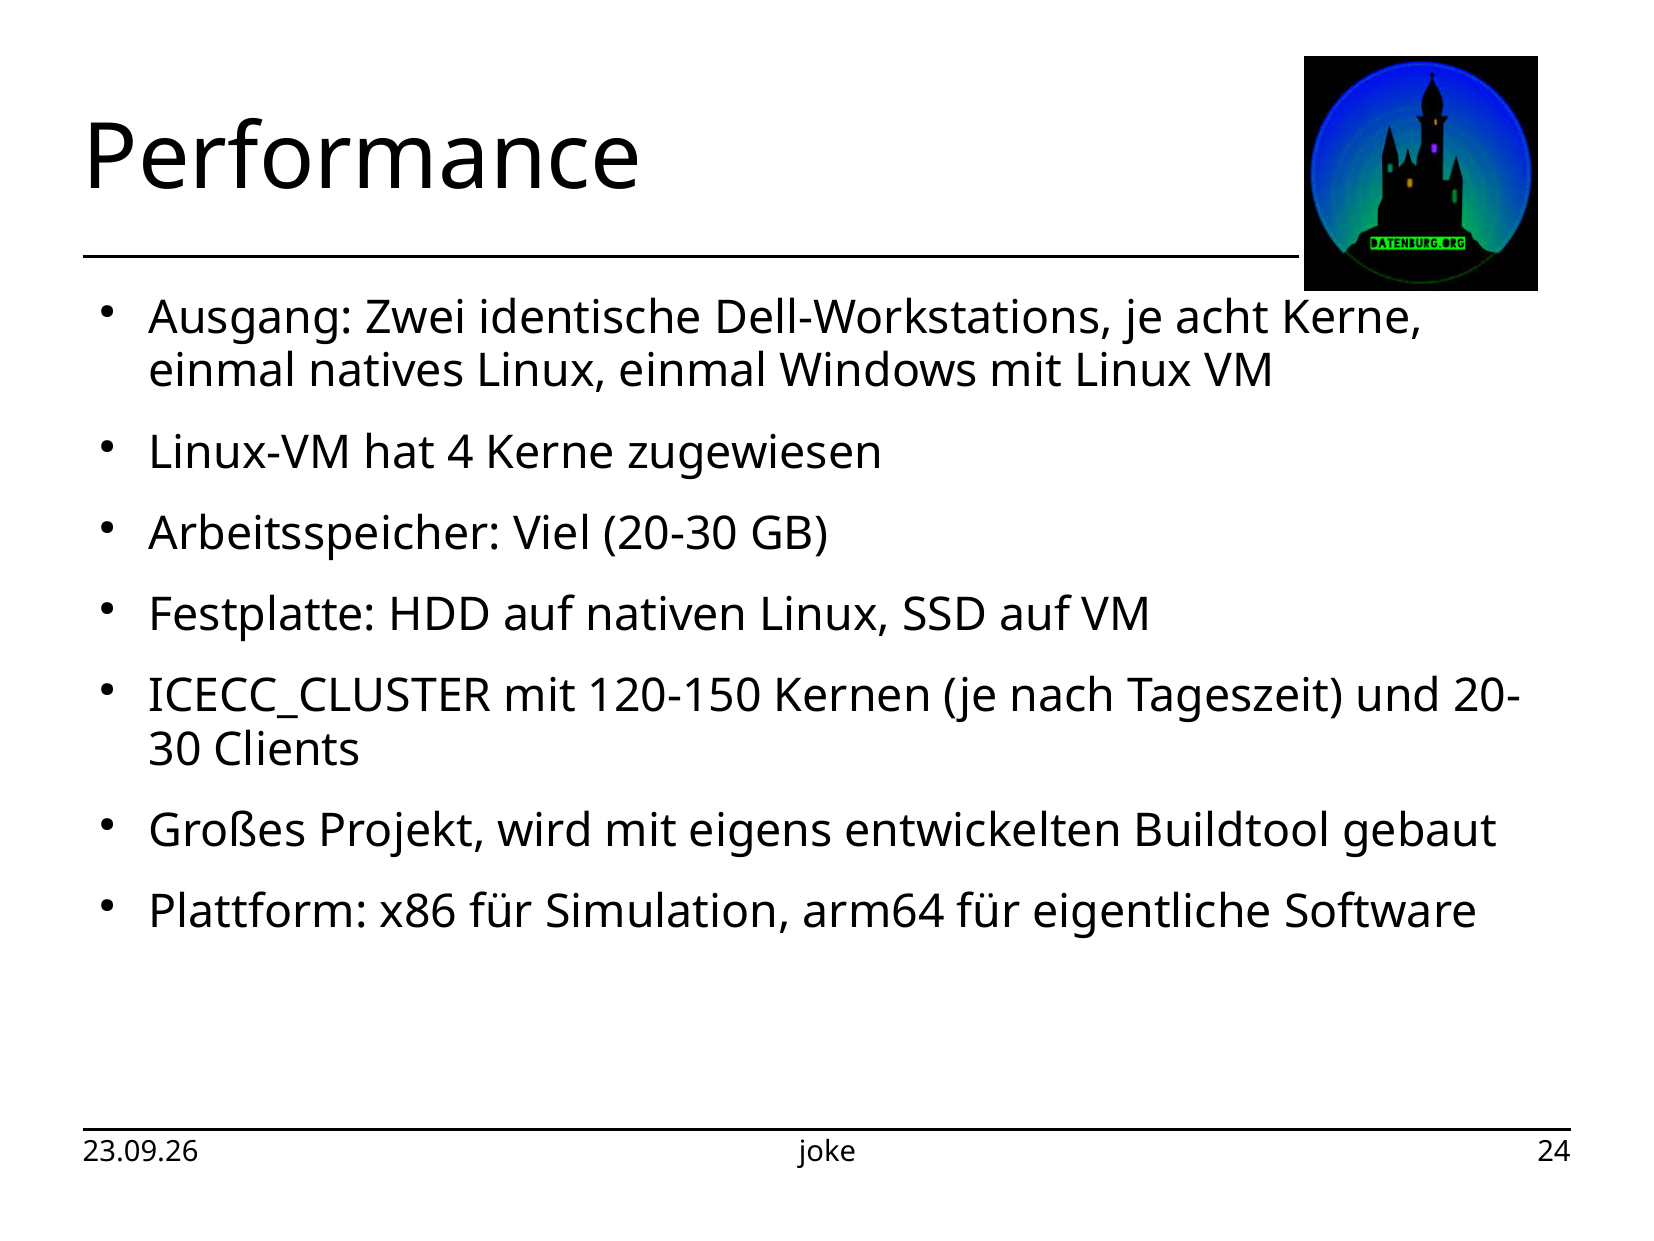

# Performance
Ausgang: Zwei identische Dell-Workstations, je acht Kerne, einmal natives Linux, einmal Windows mit Linux VM
Linux-VM hat 4 Kerne zugewiesen
Arbeitsspeicher: Viel (20-30 GB)
Festplatte: HDD auf nativen Linux, SSD auf VM
ICECC_CLUSTER mit 120-150 Kernen (je nach Tageszeit) und 20-30 Clients
Großes Projekt, wird mit eigens entwickelten Buildtool gebaut
Plattform: x86 für Simulation, arm64 für eigentliche Software
Chrissi^
24